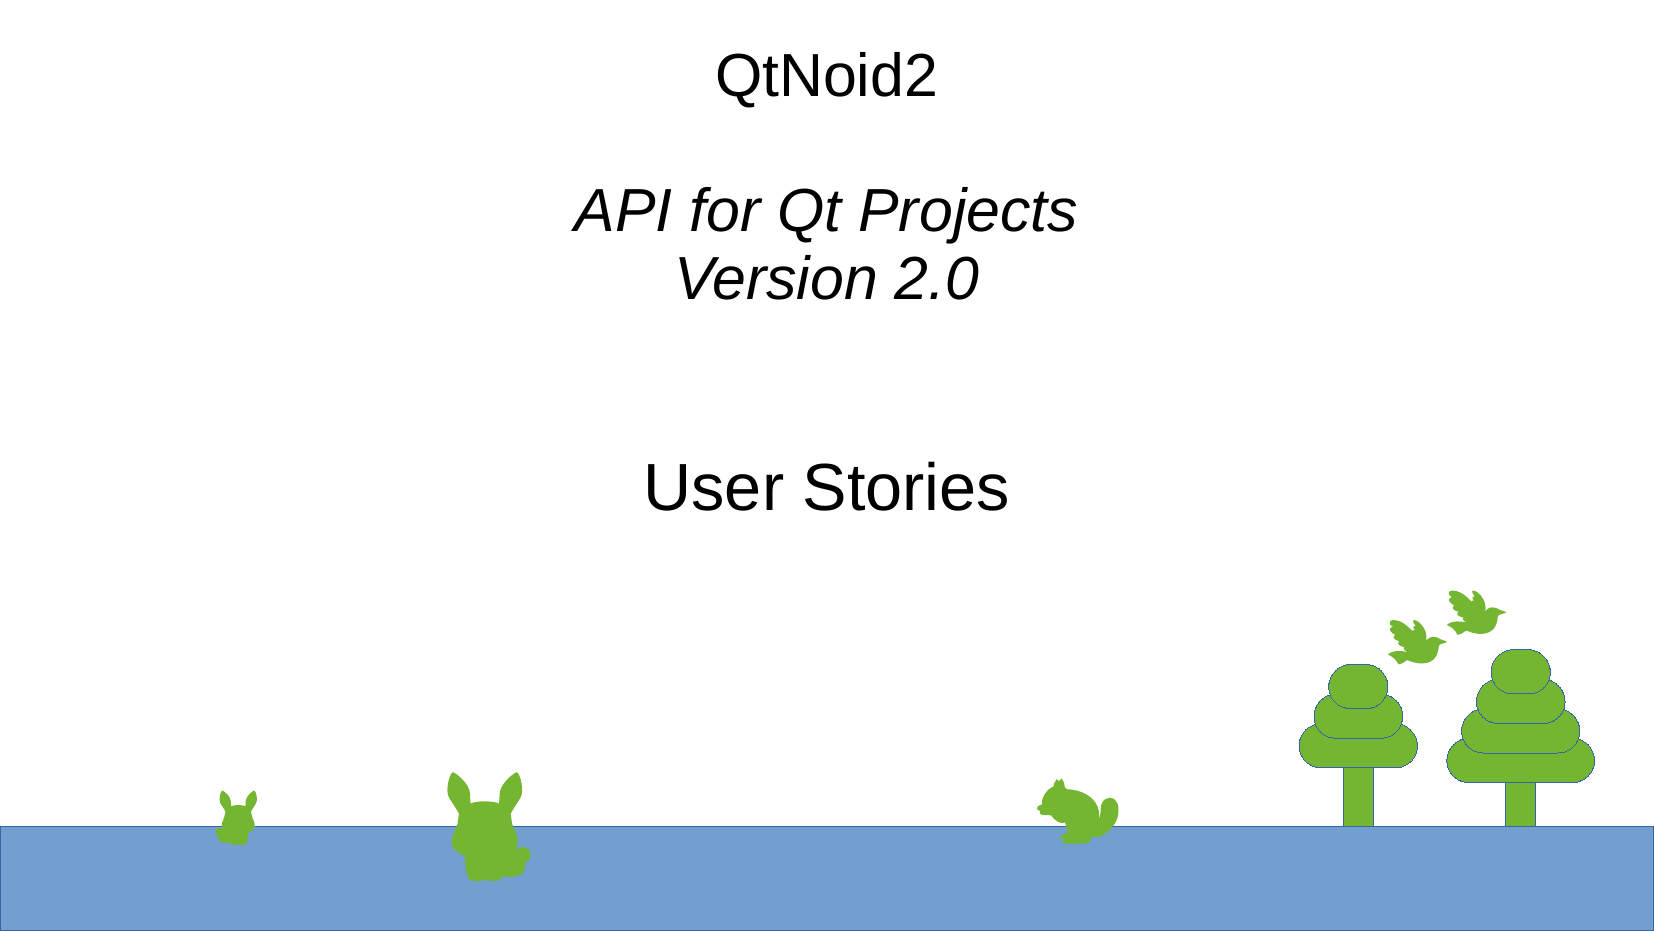

# QtNoid2 API for Qt Projects Version 2.0
User Stories